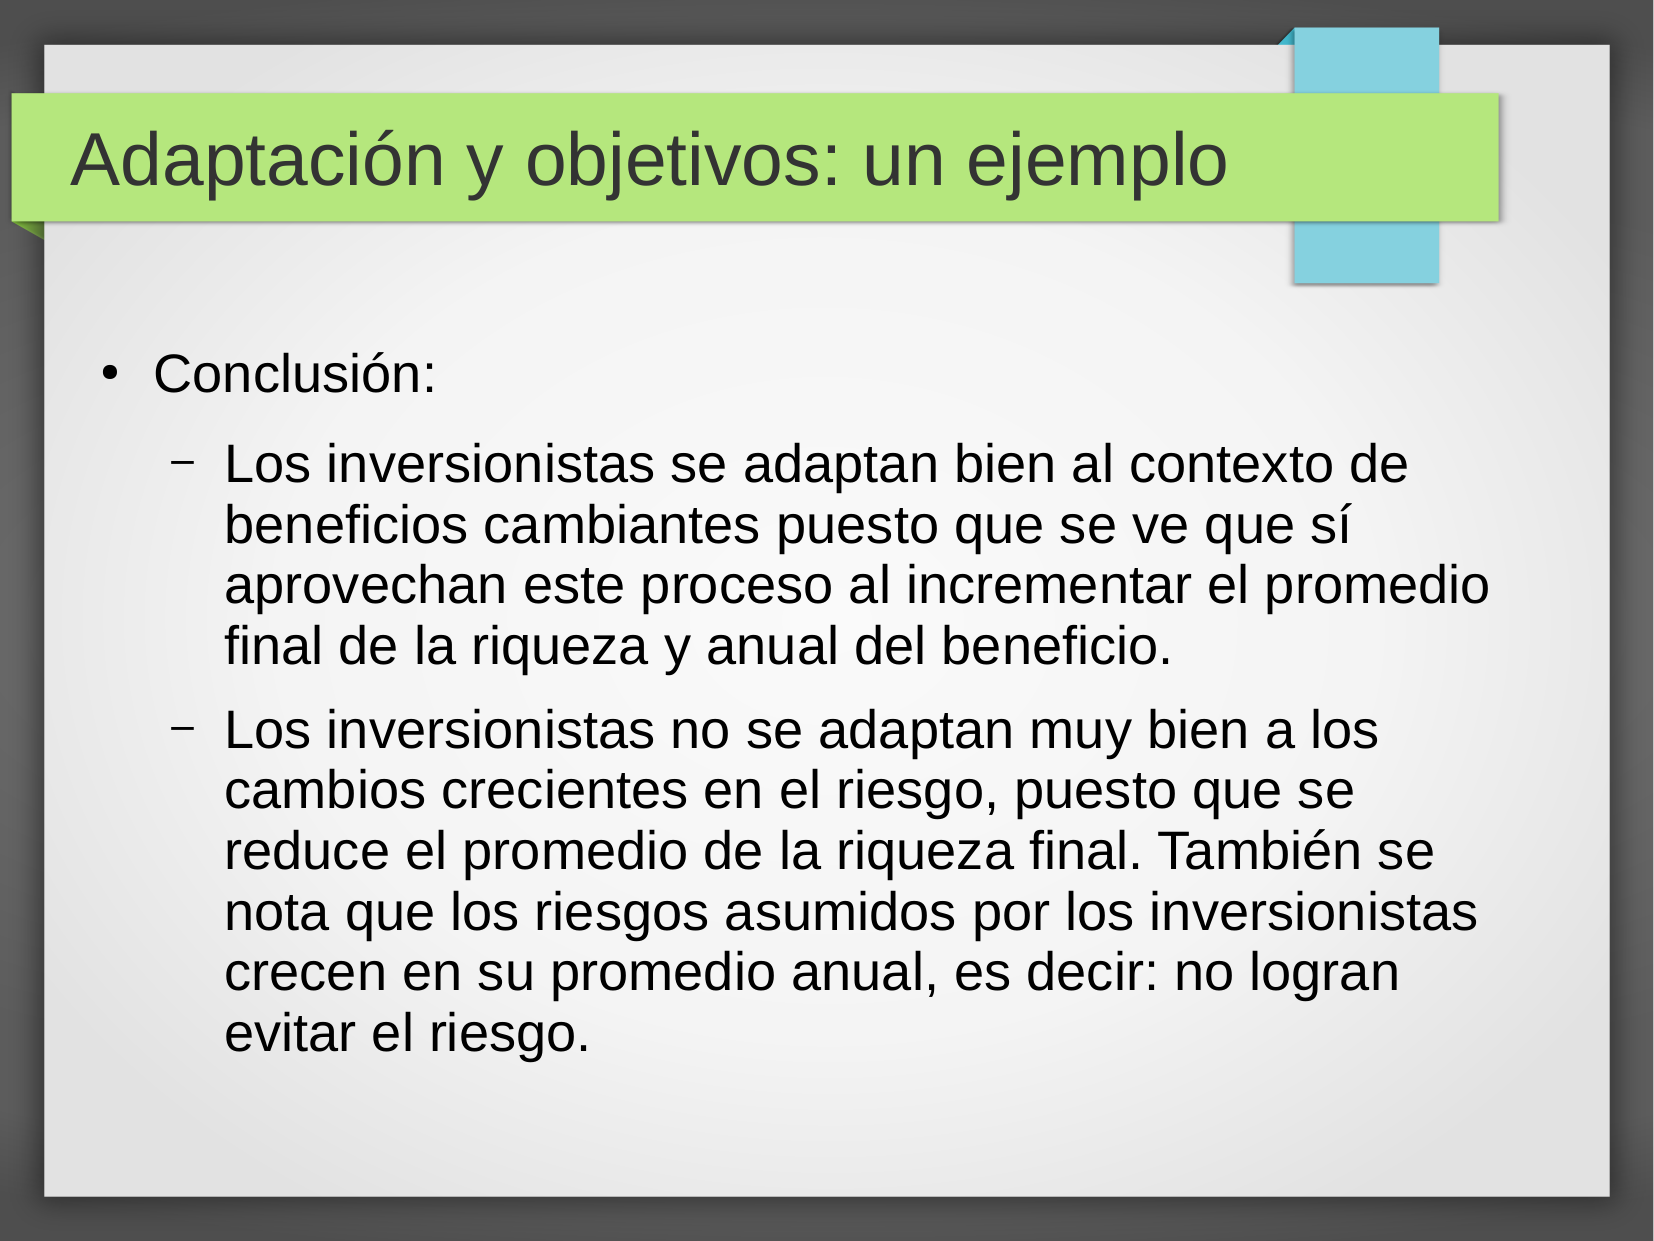

# Adaptación y objetivos: un ejemplo
Conclusión:
Los inversionistas se adaptan bien al contexto de beneficios cambiantes puesto que se ve que sí aprovechan este proceso al incrementar el promedio final de la riqueza y anual del beneficio.
Los inversionistas no se adaptan muy bien a los cambios crecientes en el riesgo, puesto que se reduce el promedio de la riqueza final. También se nota que los riesgos asumidos por los inversionistas crecen en su promedio anual, es decir: no logran evitar el riesgo.